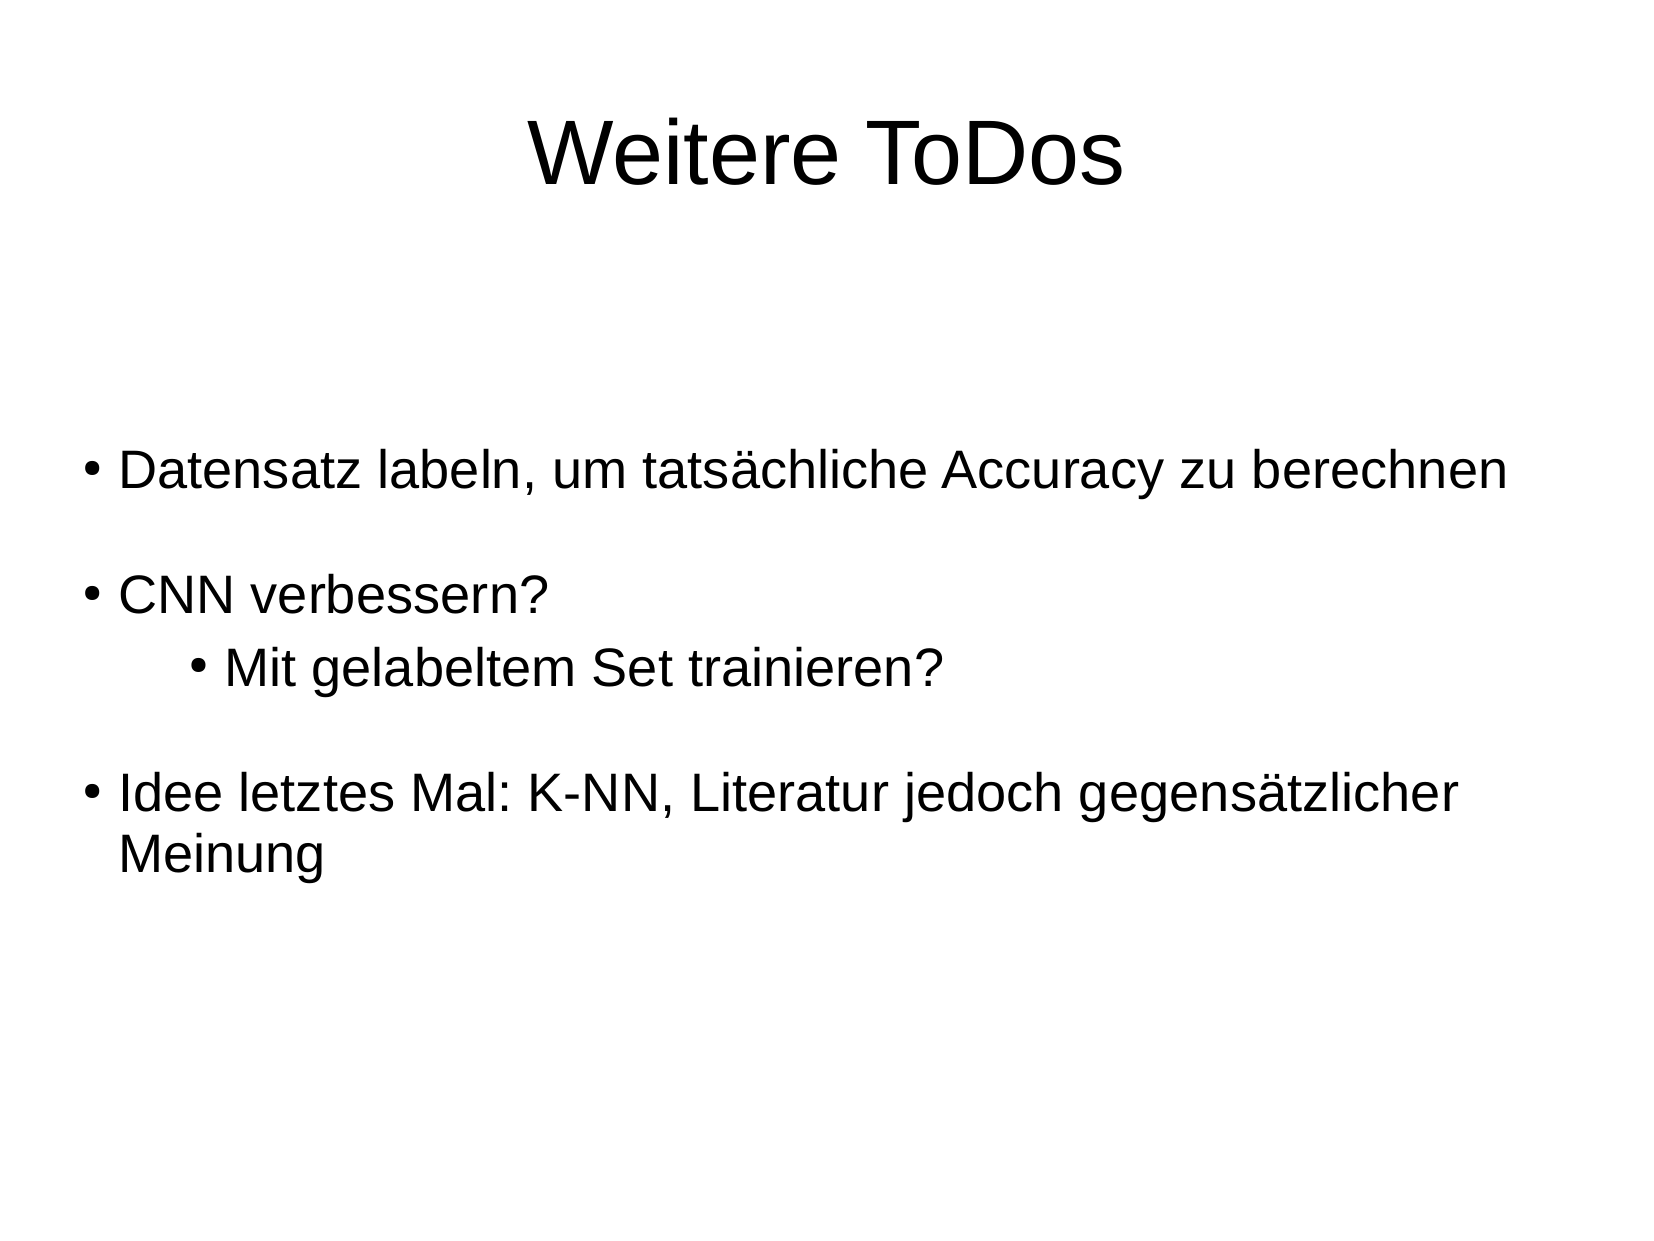

# Weitere ToDos
Datensatz labeln, um tatsächliche Accuracy zu berechnen
CNN verbessern?
Mit gelabeltem Set trainieren?
Idee letztes Mal: K-NN, Literatur jedoch gegensätzlicher Meinung